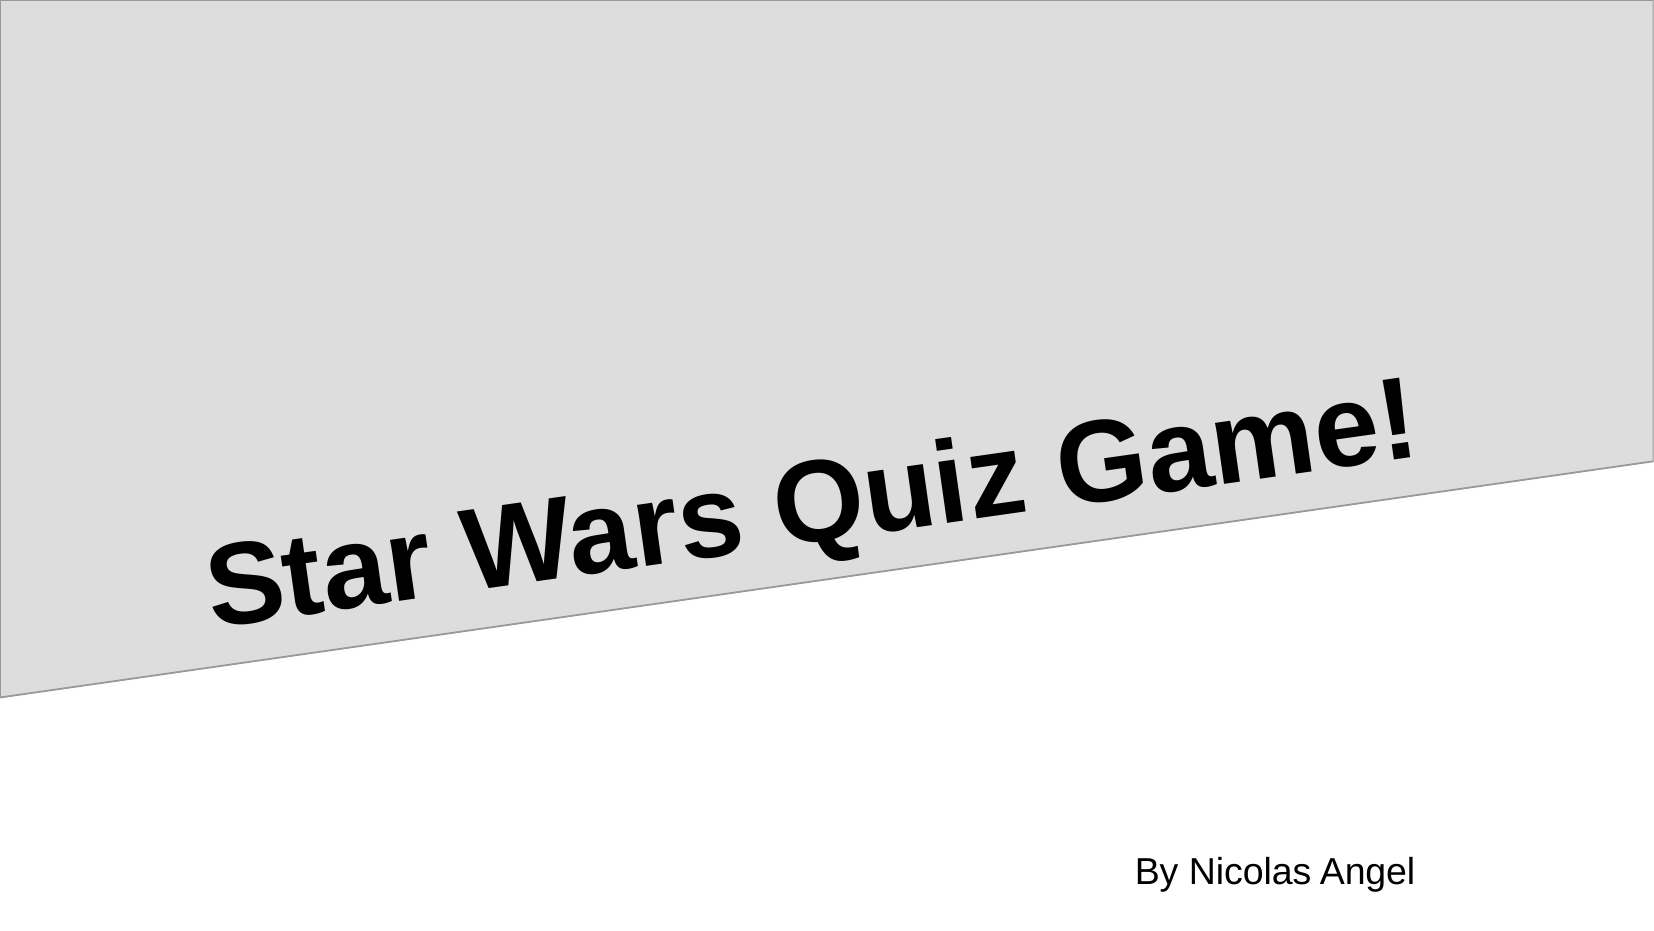

# Star Wars Quiz Game!
By Nicolas Angel